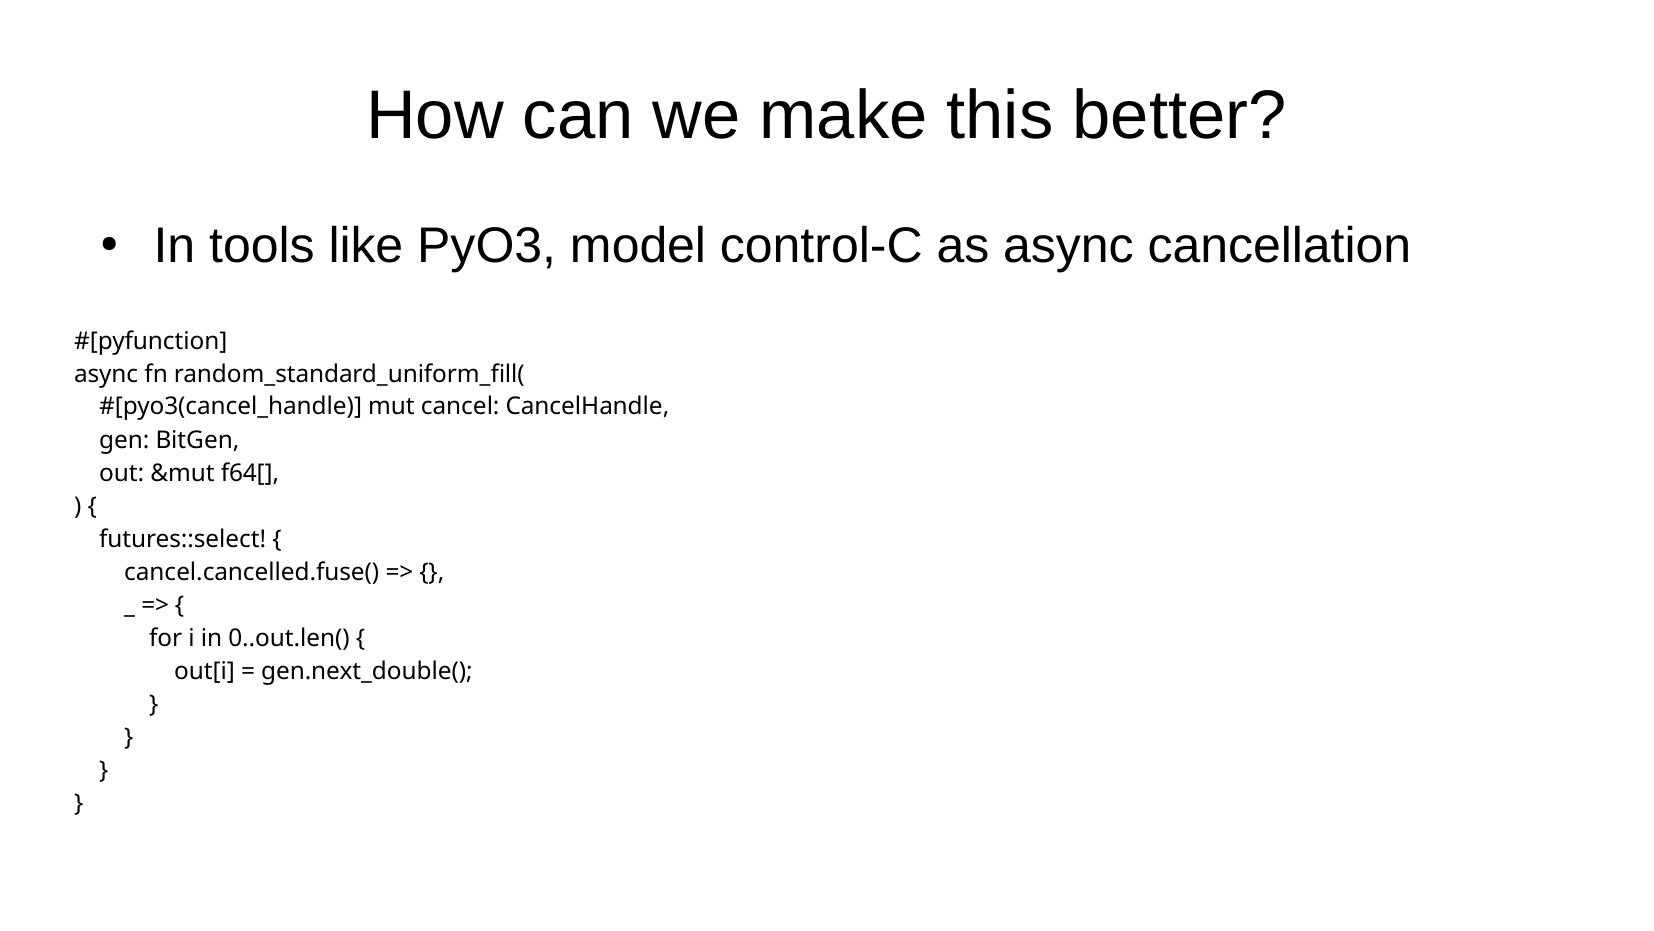

# How can we make this better?
In tools like PyO3, model control-C as async cancellation
#[pyfunction]
async fn random_standard_uniform_fill(
 #[pyo3(cancel_handle)] mut cancel: CancelHandle,
 gen: BitGen,
 out: &mut f64[],
) {
 futures::select! {
 cancel.cancelled.fuse() => {},
 _ => {
 for i in 0..out.len() {
 out[i] = gen.next_double();
 }
 }
 }
}